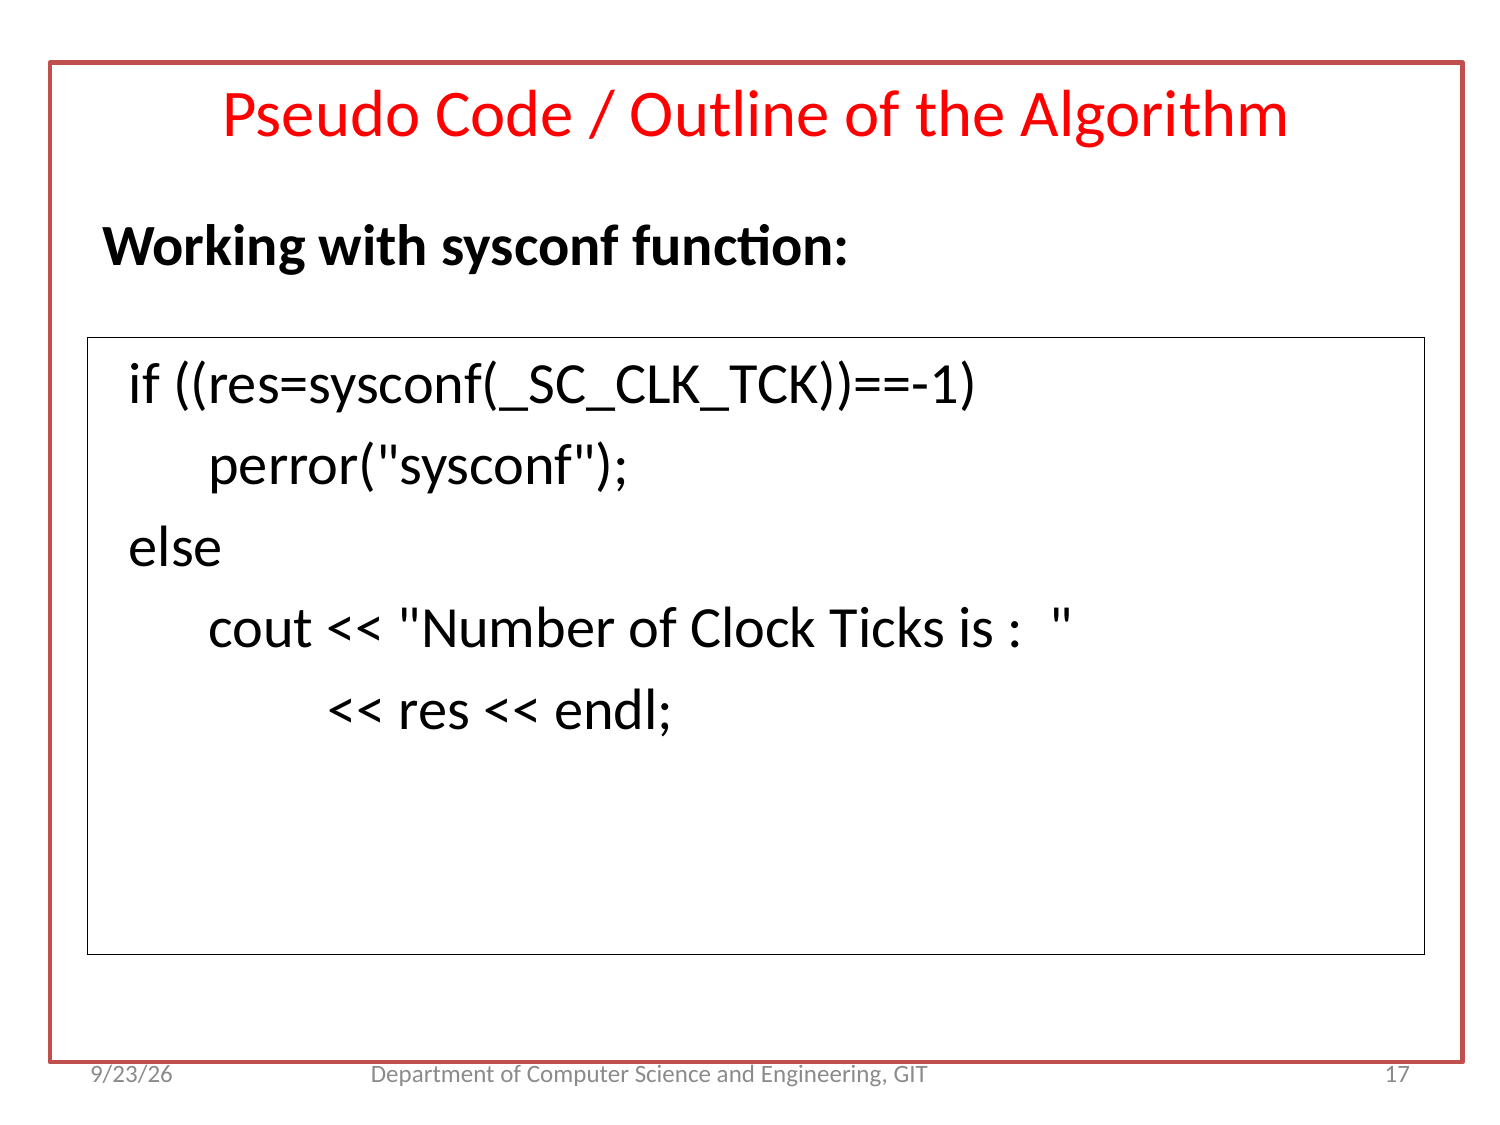

# Pseudo Code / Outline of the Algorithm
Working with sysconf function:
 if ((res=sysconf(_SC_CLK_TCK))==-1)
 perror("sysconf");
 else
 cout << "Number of Clock Ticks is : "
 << res << endl;
Department of Computer Science and Engineering, GIT